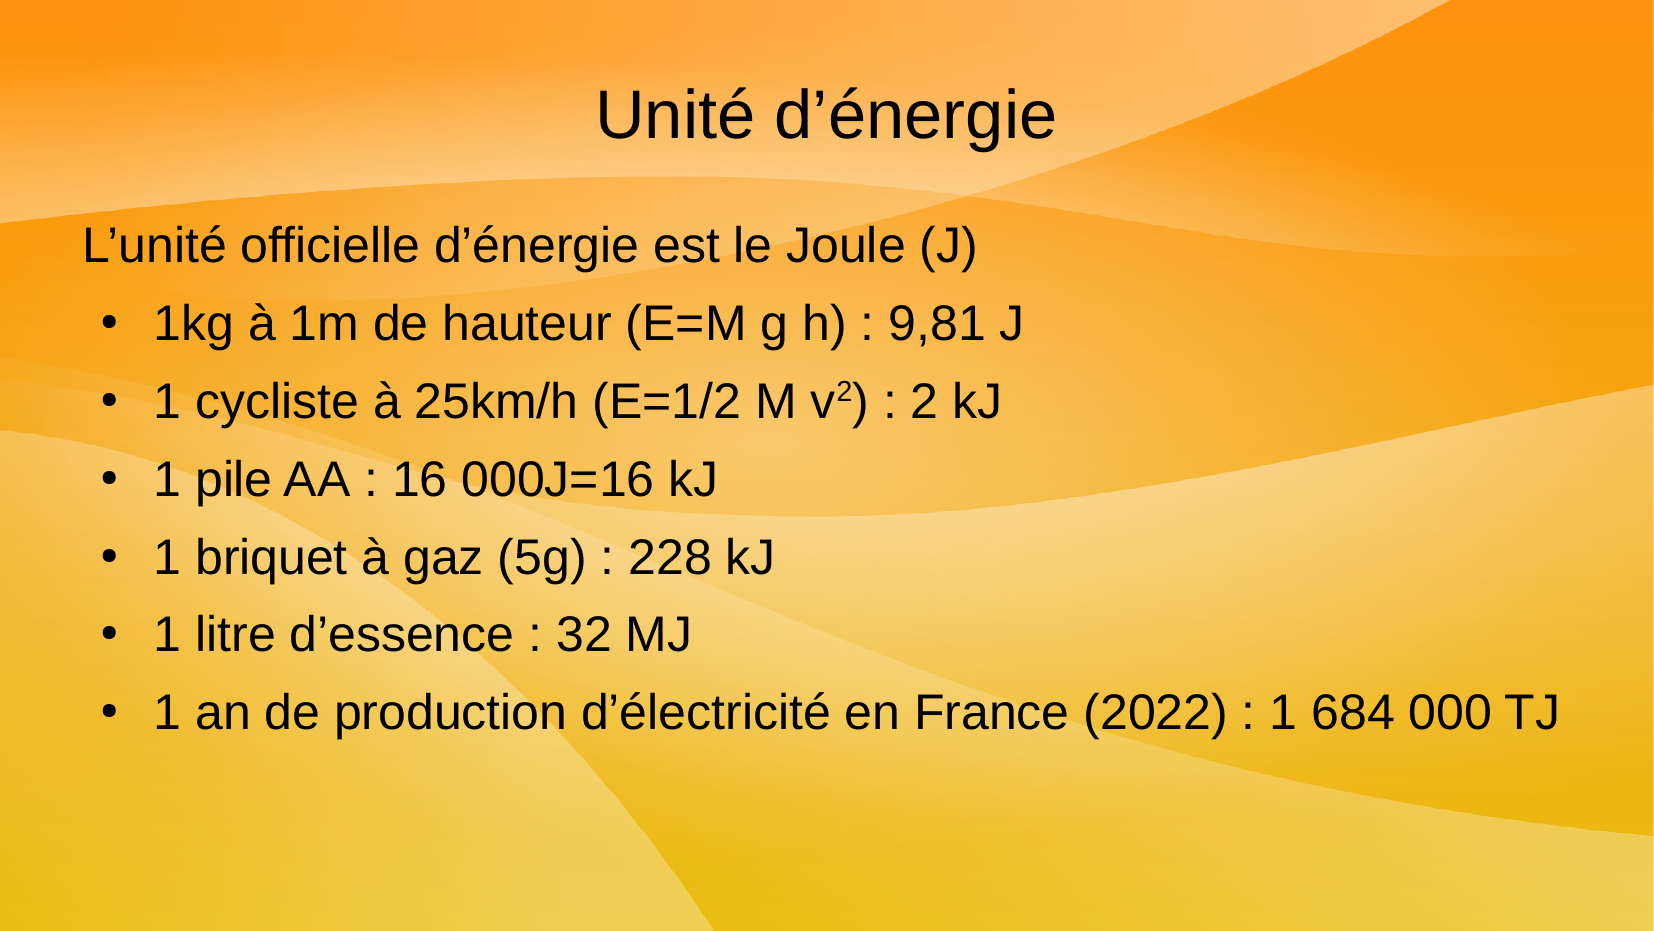

# Unité d’énergie
L’unité officielle d’énergie est le Joule (J)
1kg à 1m de hauteur (E=M g h) : 9,81 J
1 cycliste à 25km/h (E=1/2 M v2) : 2 kJ
1 pile AA : 16 000J=16 kJ
1 briquet à gaz (5g) : 228 kJ
1 litre d’essence : 32 MJ
1 an de production d’électricité en France (2022) : 1 684 000 TJ